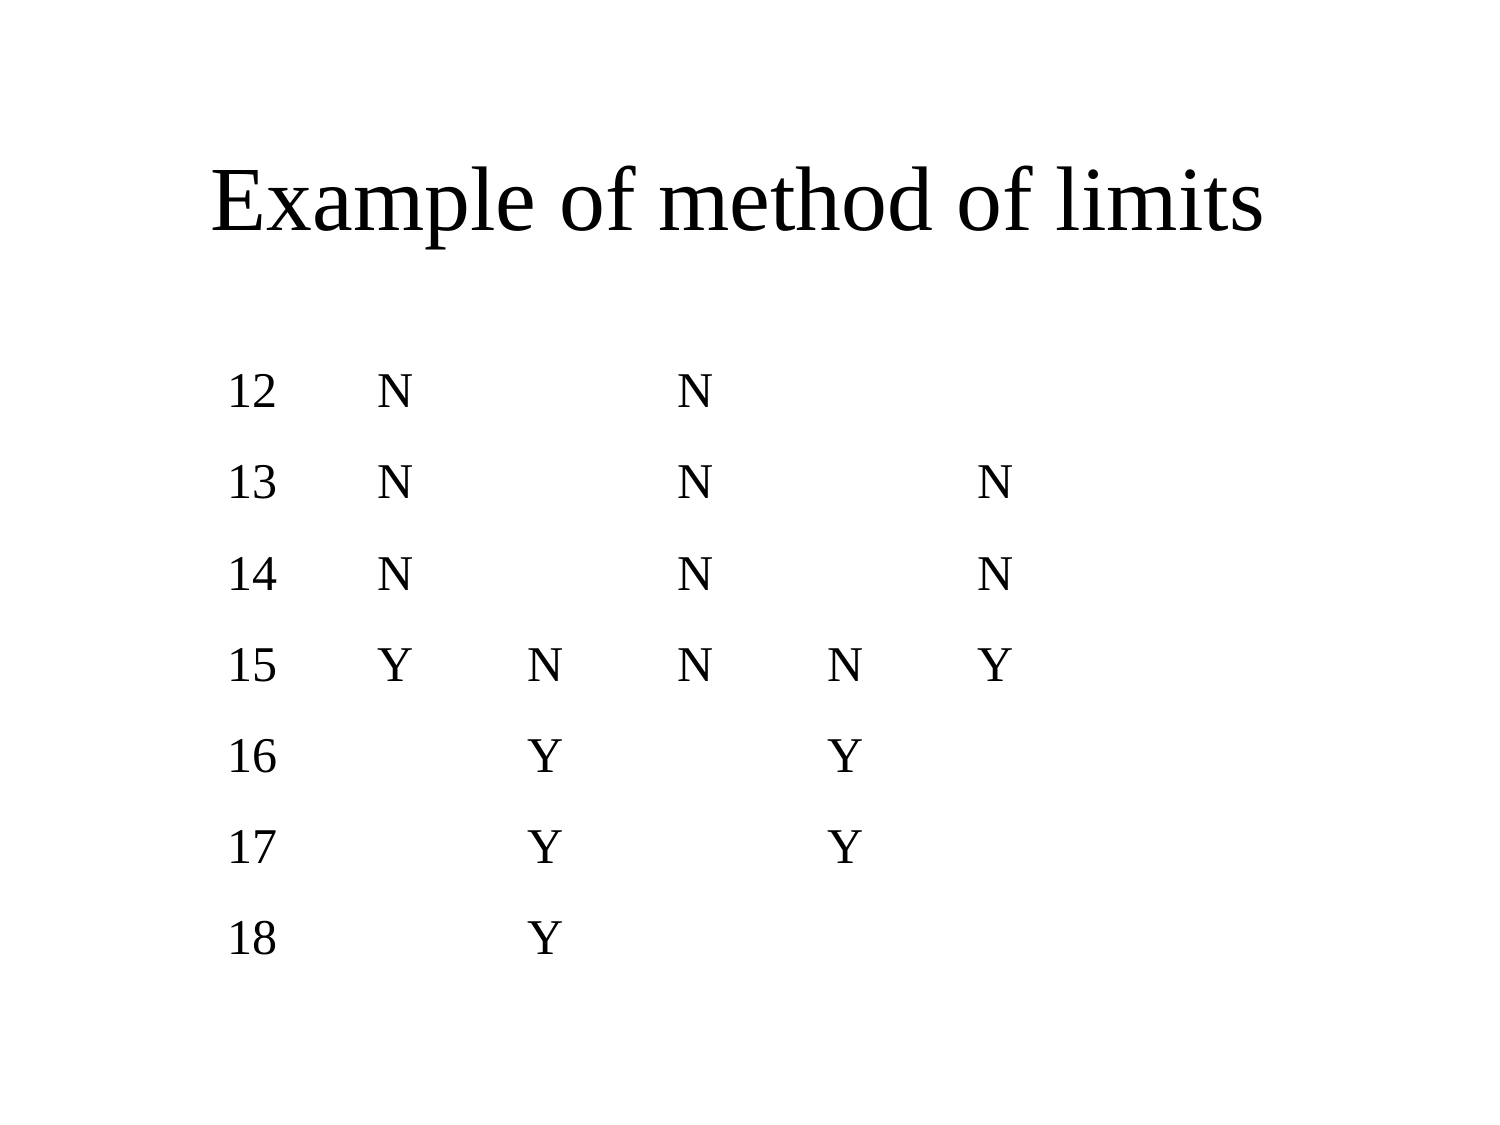

# Example of method of limits
12	N		N
13	N		N		N
14	N		N		N
15	Y	N	N	N	Y
16		Y		Y
17		Y		Y
18		Y